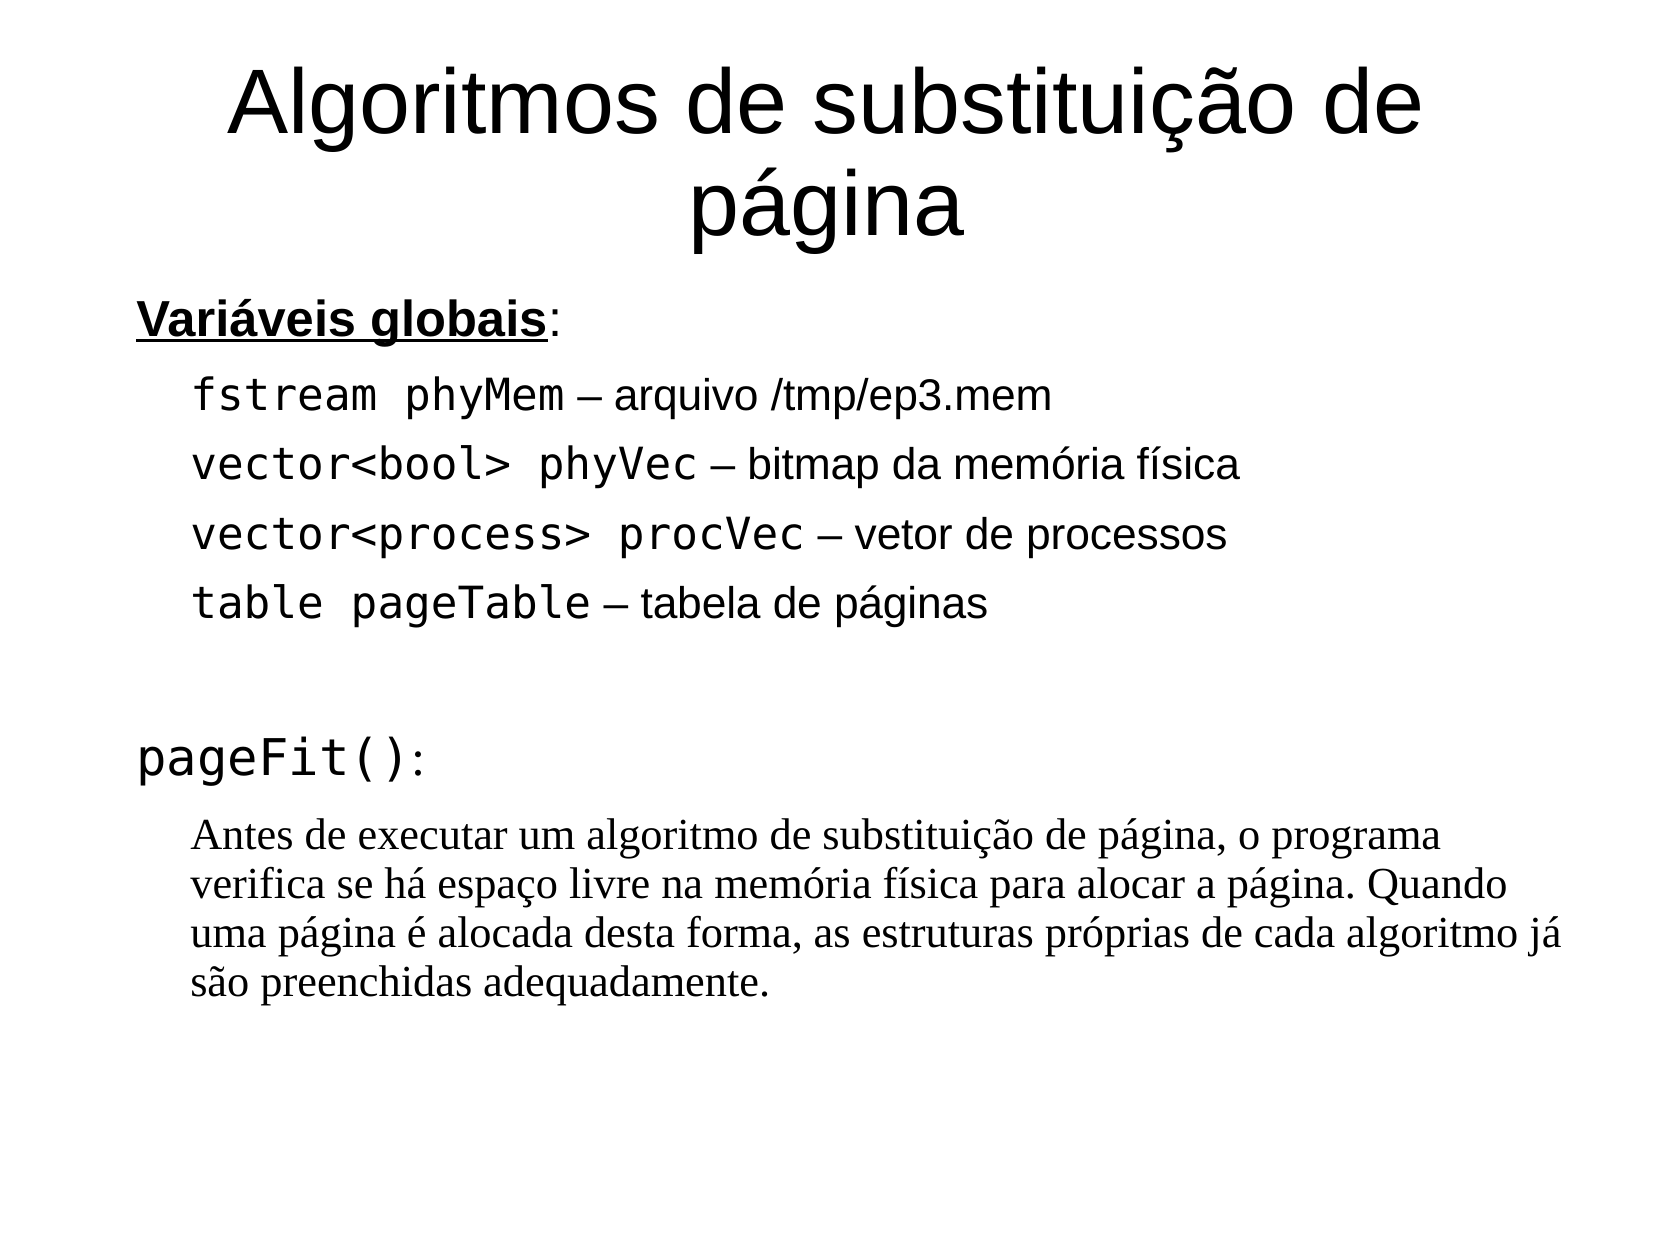

# Algoritmos de substituição de página
Variáveis globais:
fstream phyMem – arquivo /tmp/ep3.mem
vector<bool> phyVec – bitmap da memória física
vector<process> procVec – vetor de processos
table pageTable – tabela de páginas
pageFit():
Antes de executar um algoritmo de substituição de página, o programa verifica se há espaço livre na memória física para alocar a página. Quando uma página é alocada desta forma, as estruturas próprias de cada algoritmo já são preenchidas adequadamente.